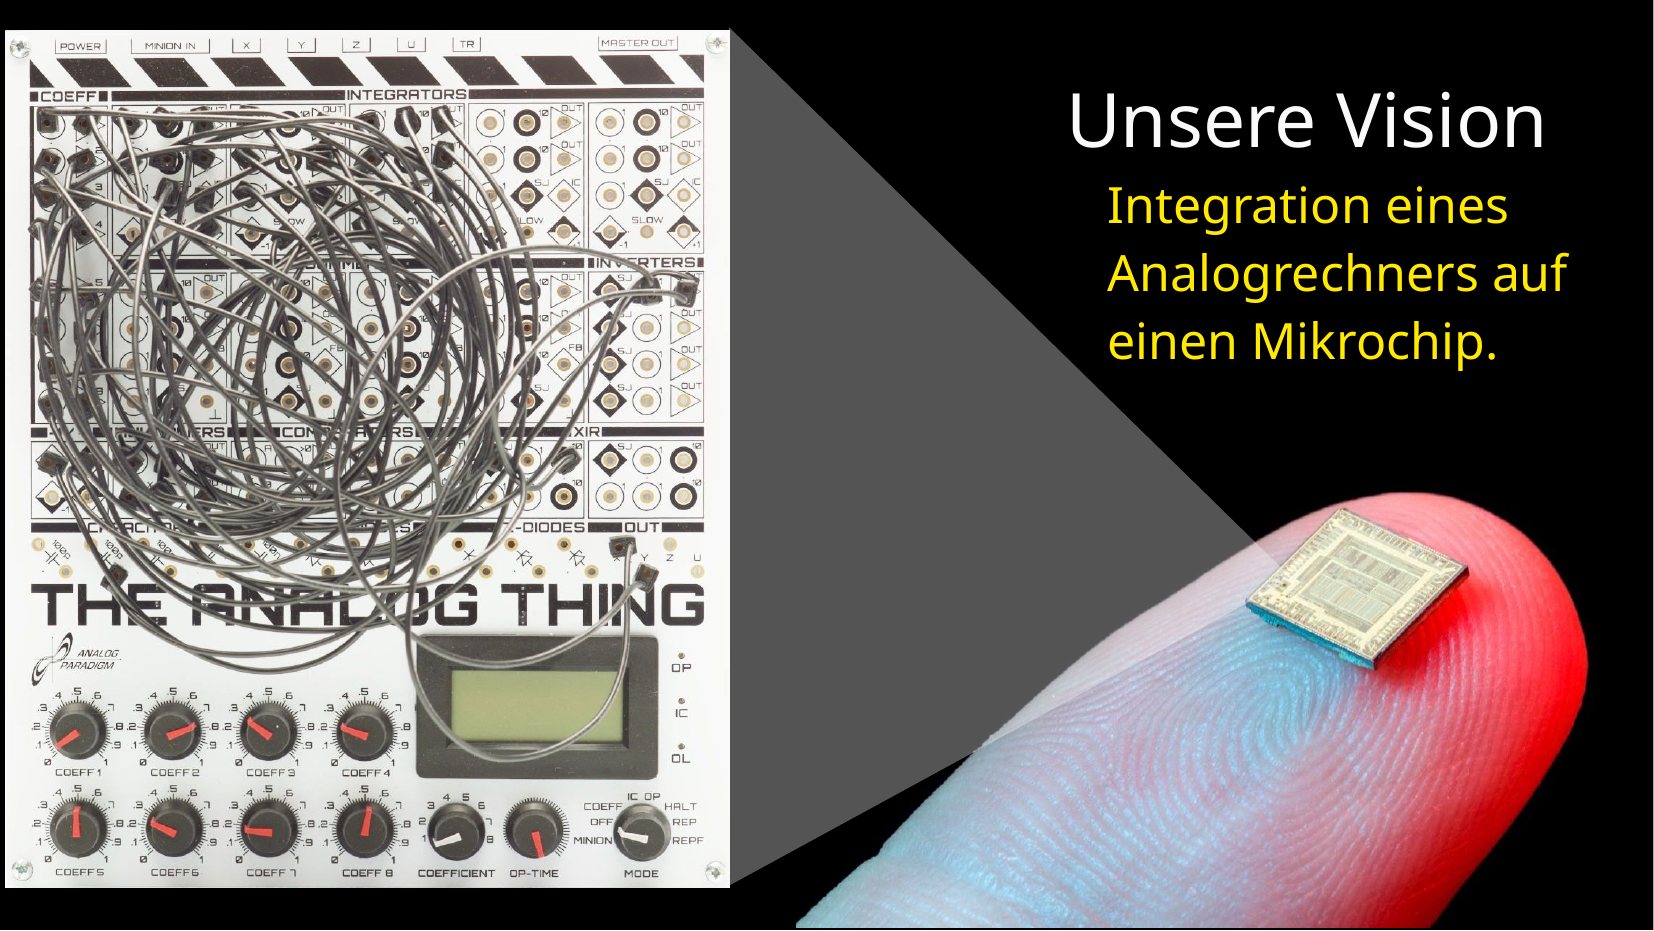

Unsere Vision
Integration eines Analogrechners auf einen Mikrochip.